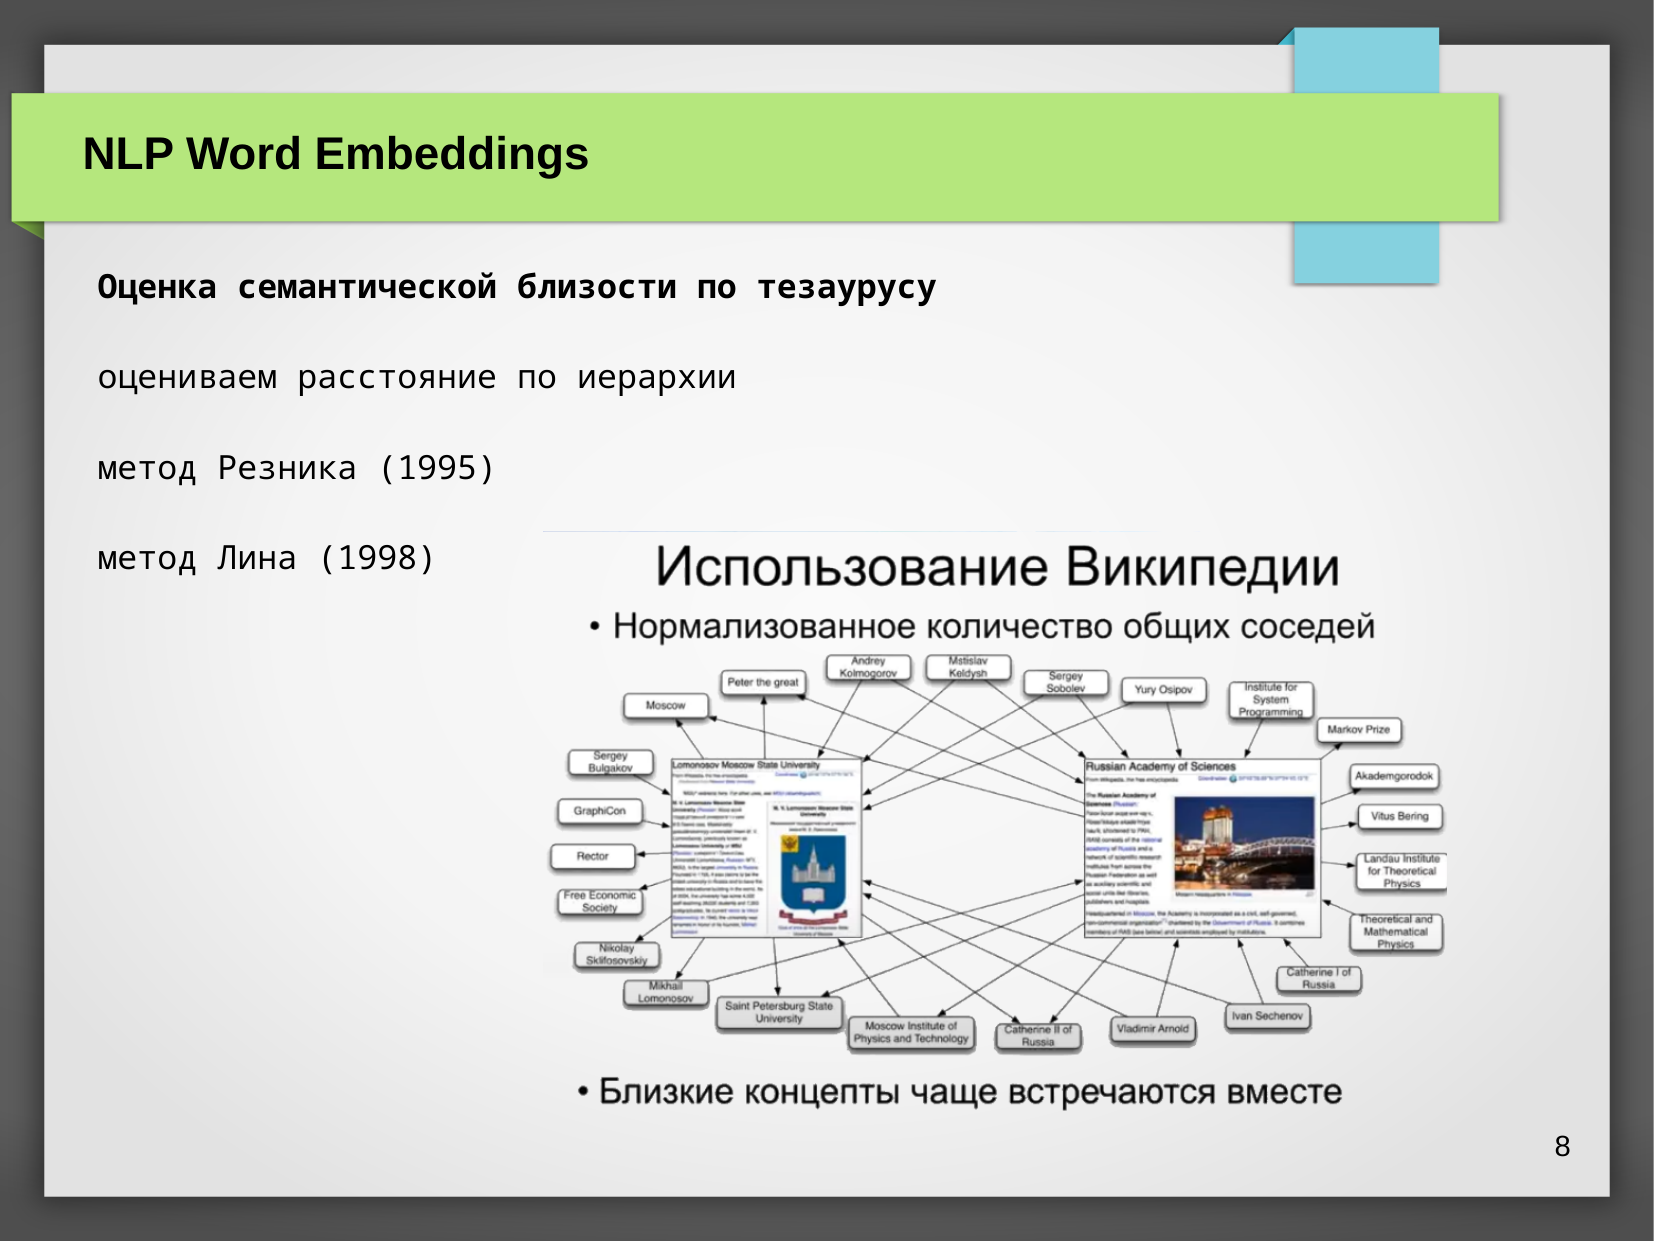

# NLP Word Embeddings
Оценка семантической близости по тезаурусу
оцениваем расстояние по иерархии
метод Резника (1995)
метод Лина (1998)
8